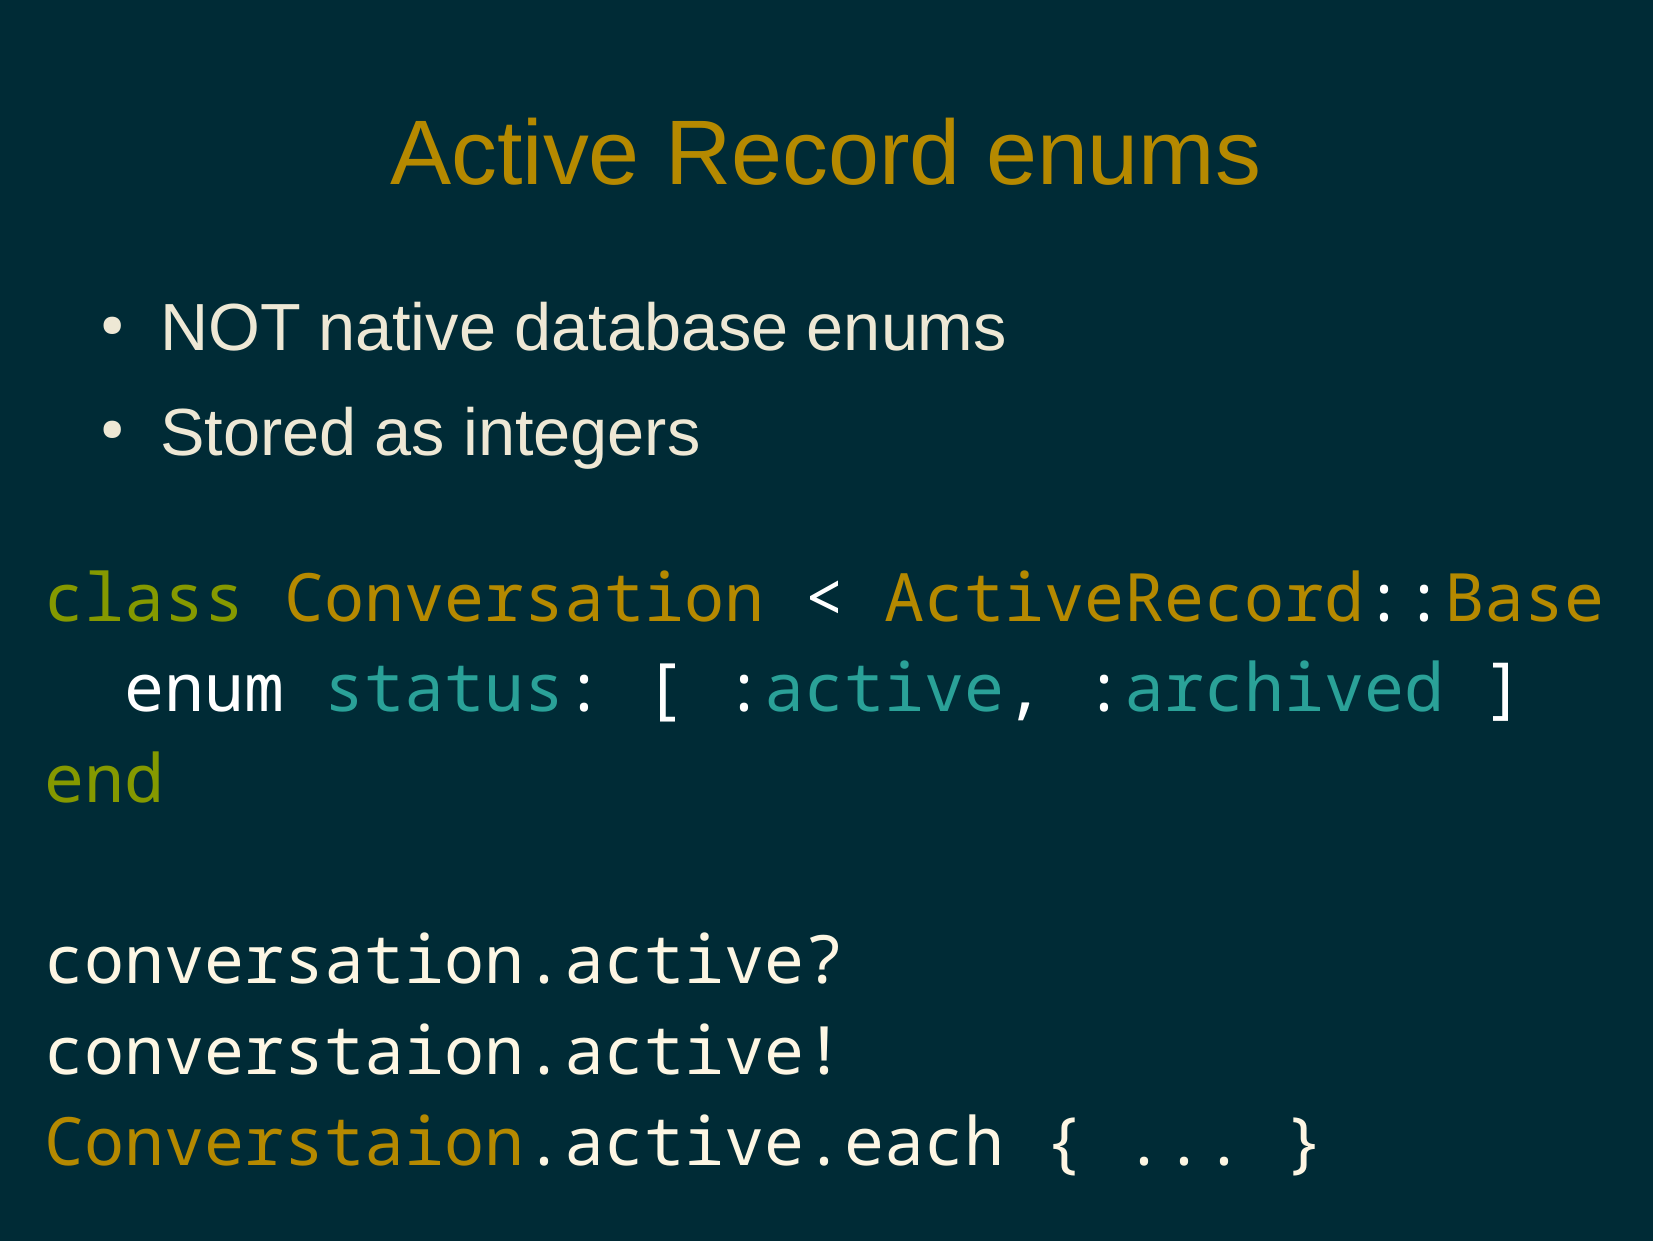

# Active Record enums
NOT native database enums
Stored as integers
class Conversation < ActiveRecord::Base
 enum status: [ :active, :archived ]
end
conversation.active?
converstaion.active!
Converstaion.active.each { ... }